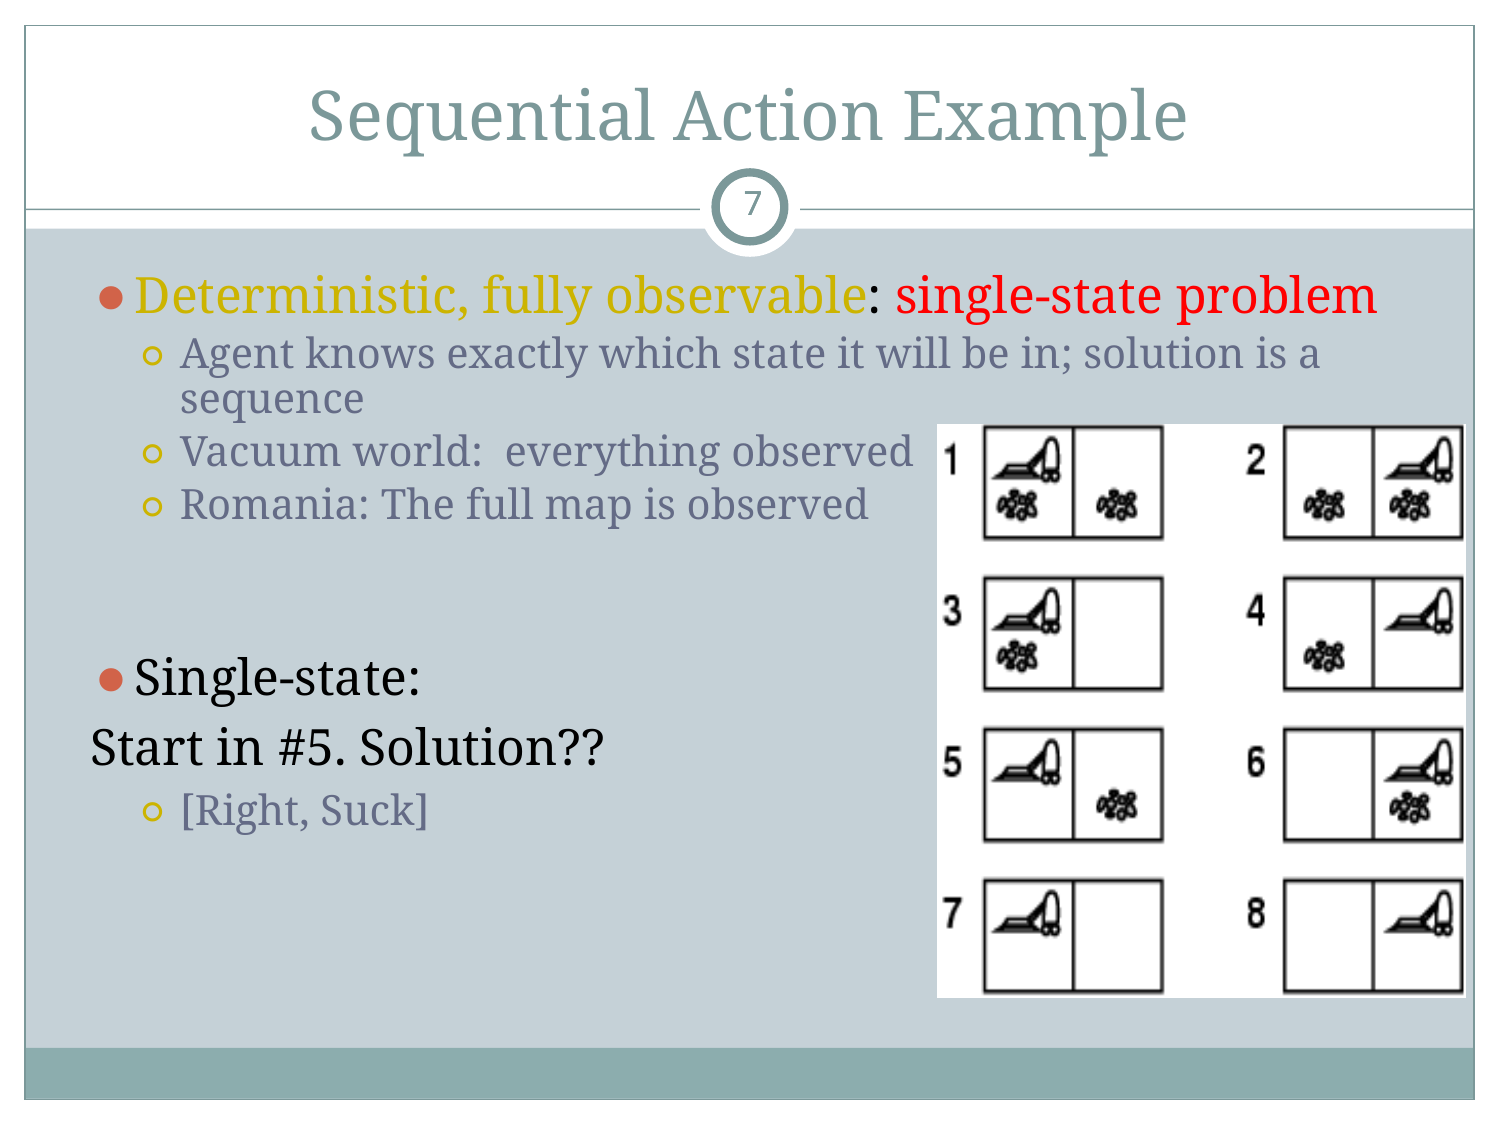

# Sequential Action Example
Deterministic, fully observable: single-state problem
Agent knows exactly which state it will be in; solution is a sequence
Vacuum world: everything observed
Romania: The full map is observed
Single-state:
Start in #5. Solution??
[Right, Suck]